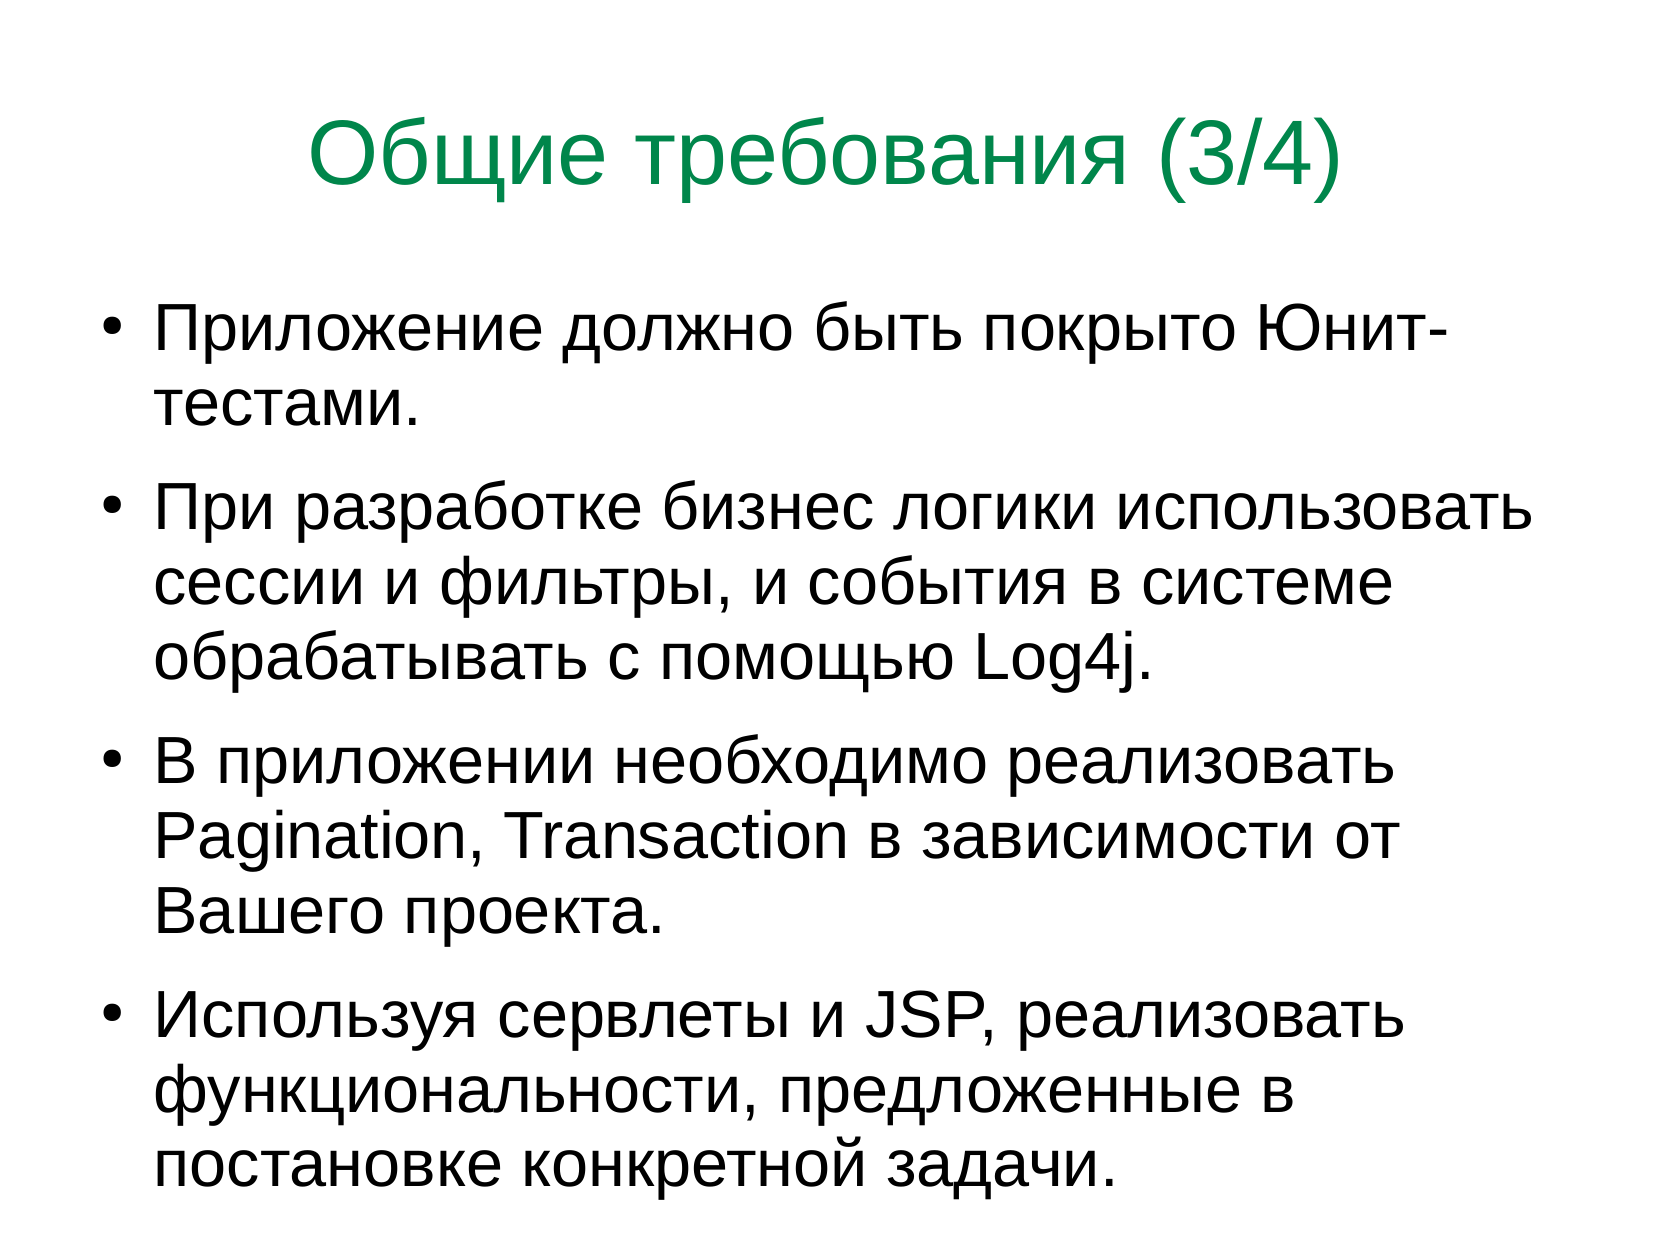

# Общие требования (3/4)
Приложение должно быть покрыто Юнит-тестами.
При разработке бизнес логики использовать сессии и фильтры, и события в системе обрабатывать с помощью Log4j.
В приложении необходимо реализовать Pagination, Transaction в зависимости от Вашего проекта.
Используя сервлеты и JSP, реализовать функциональности, предложенные в постановке конкретной задачи.